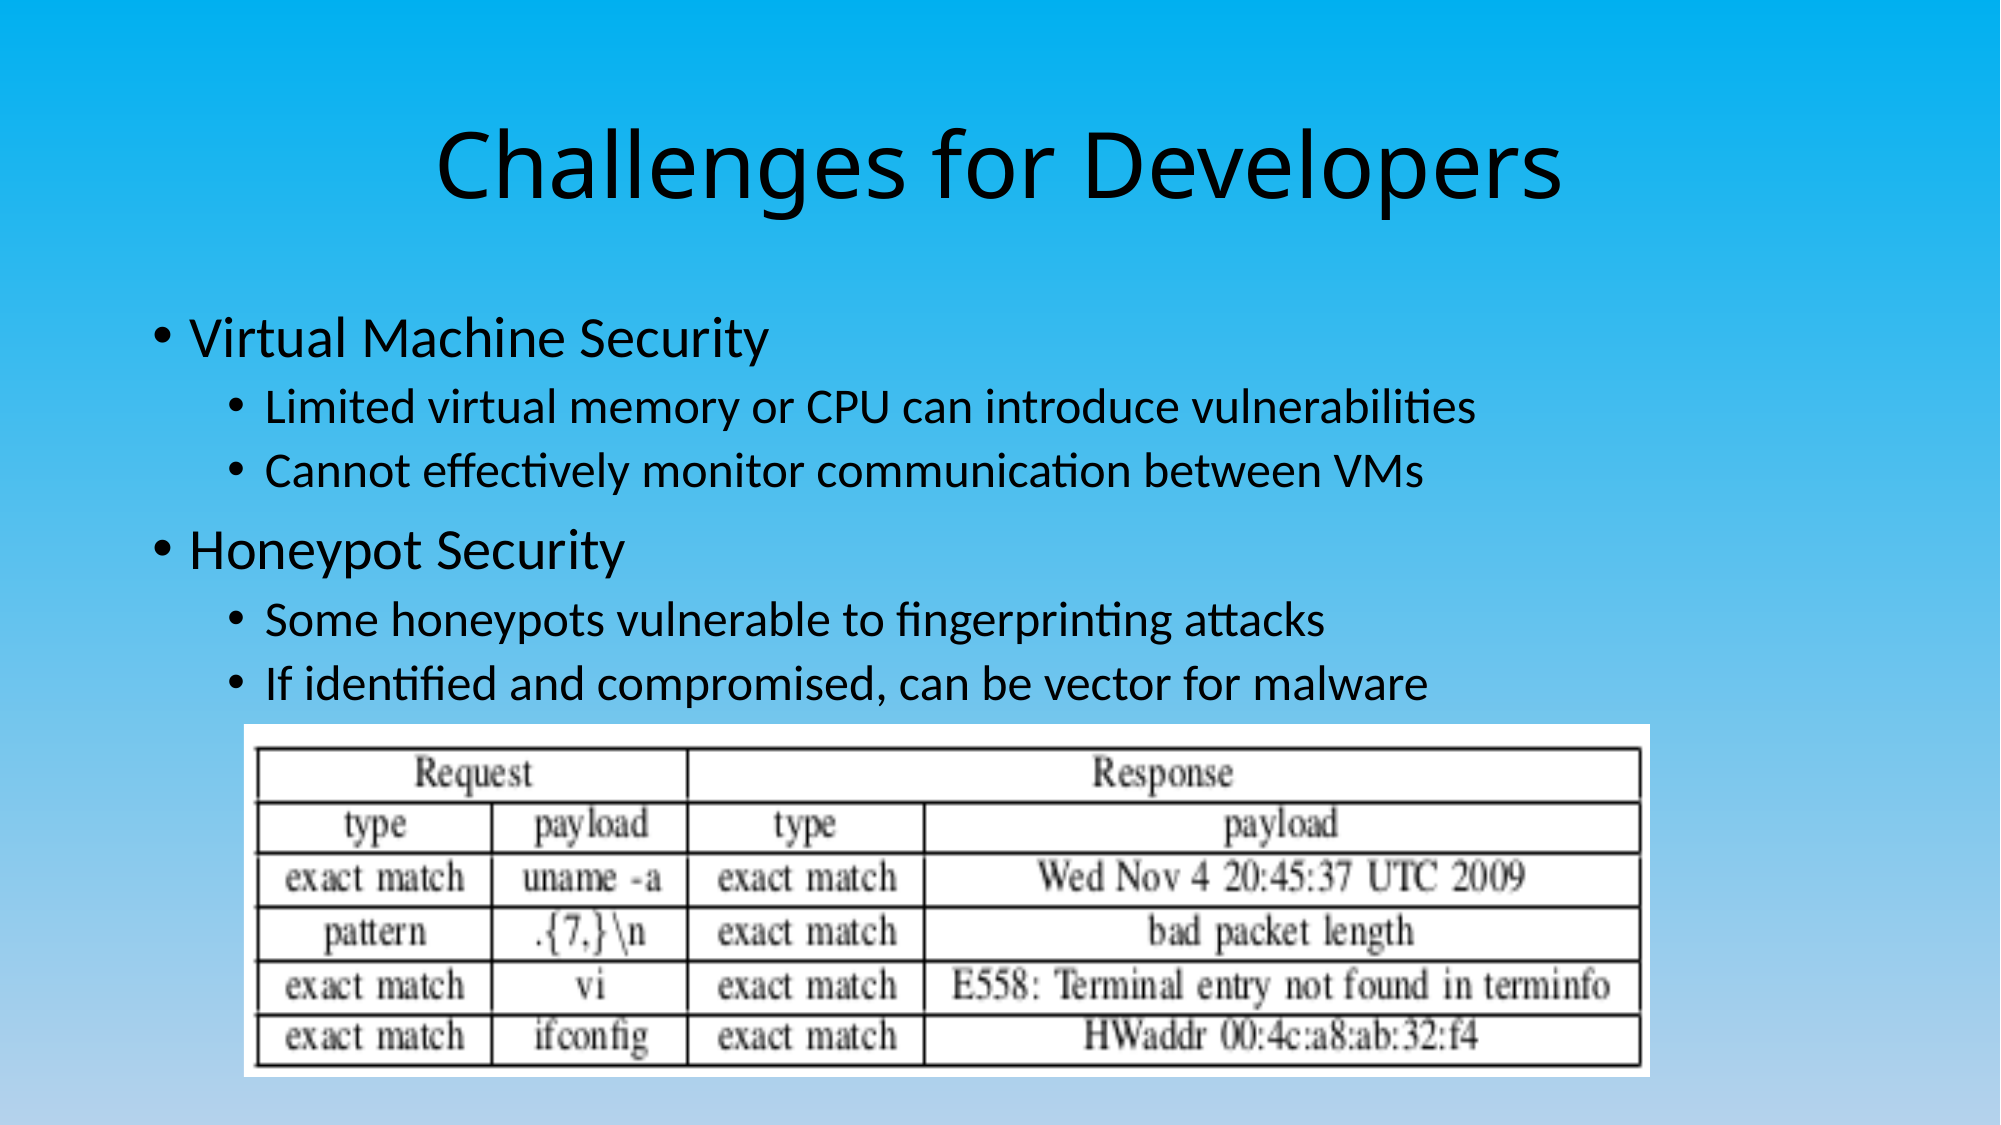

# Challenges for Developers
Virtual Machine Security
Limited virtual memory or CPU can introduce vulnerabilities
Cannot effectively monitor communication between VMs
Honeypot Security
Some honeypots vulnerable to fingerprinting attacks
If identified and compromised, can be vector for malware